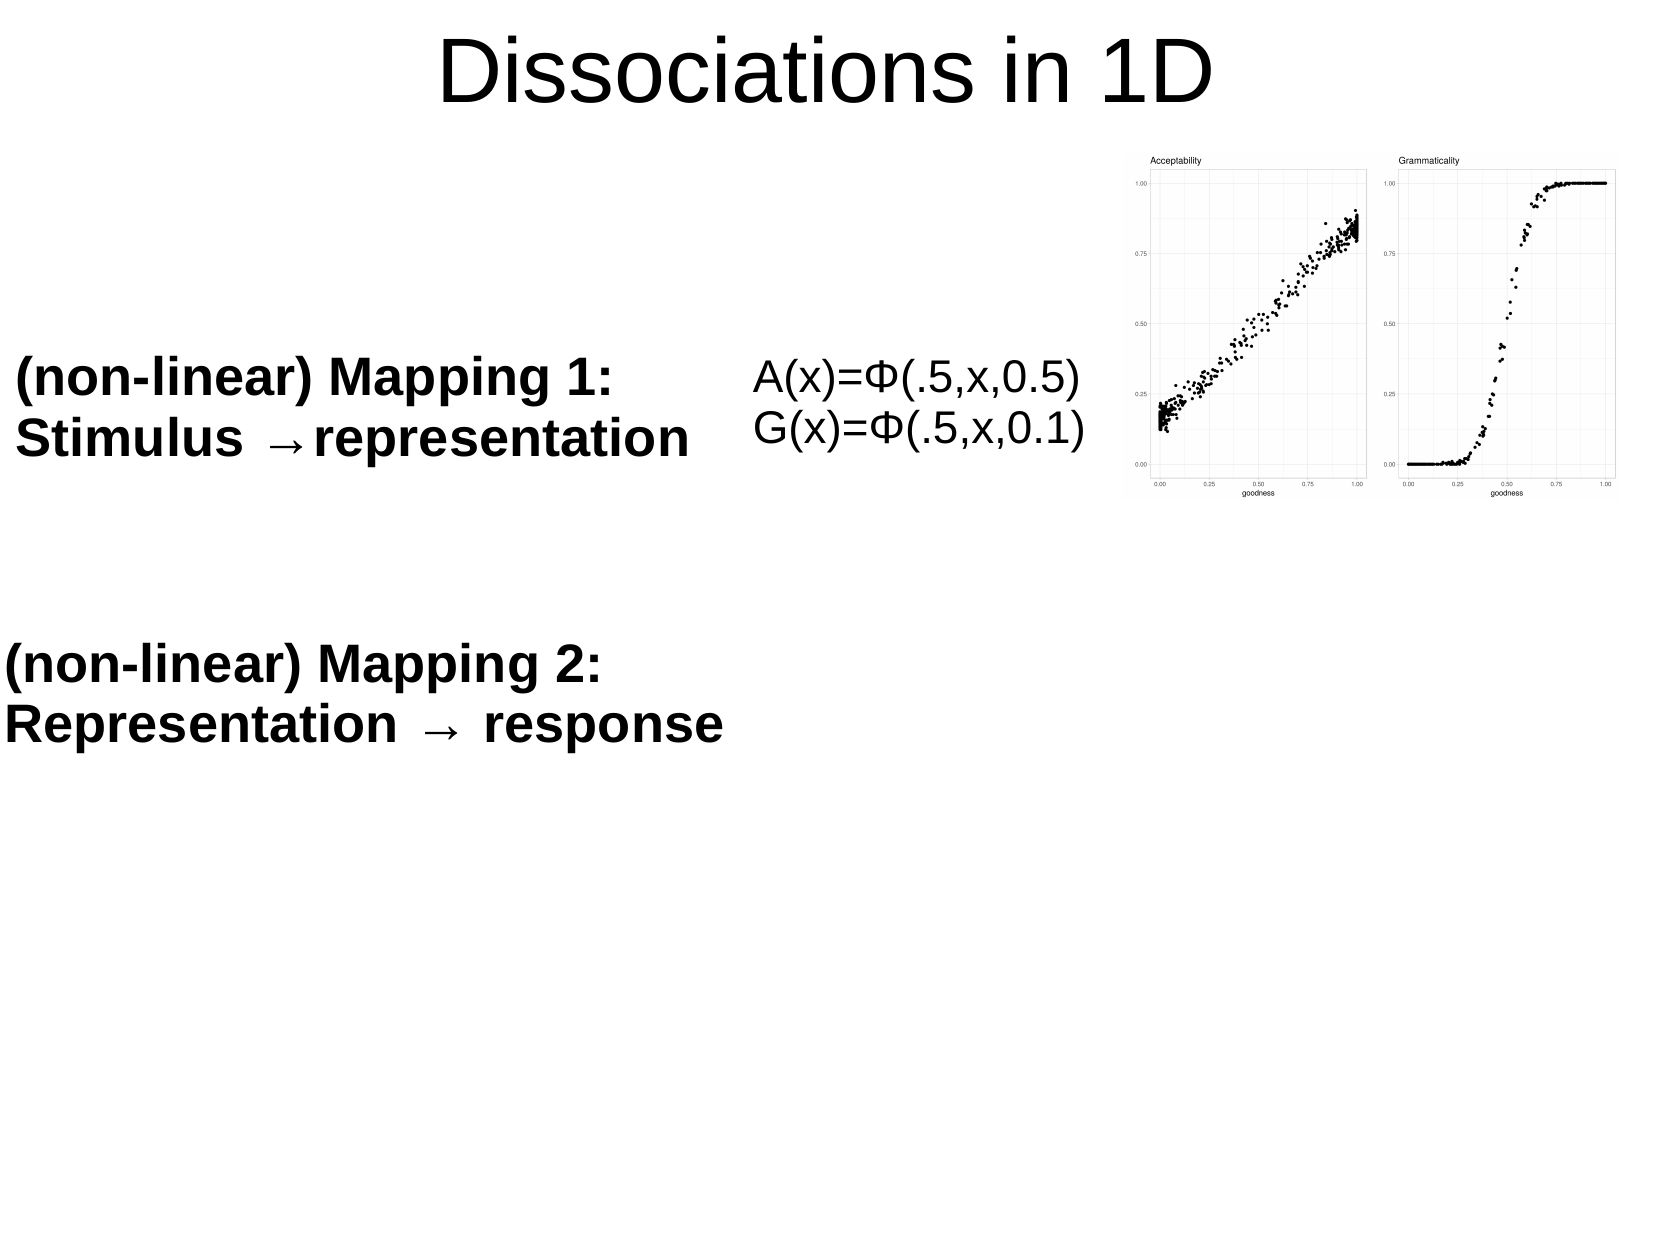

# Dissociations in 1D
(non-linear) Mapping 1:
Stimulus →representation
A(x)=Φ(.5,x,0.5)
G(x)=Φ(.5,x,0.1)
(non-linear) Mapping 2:
Representation → response